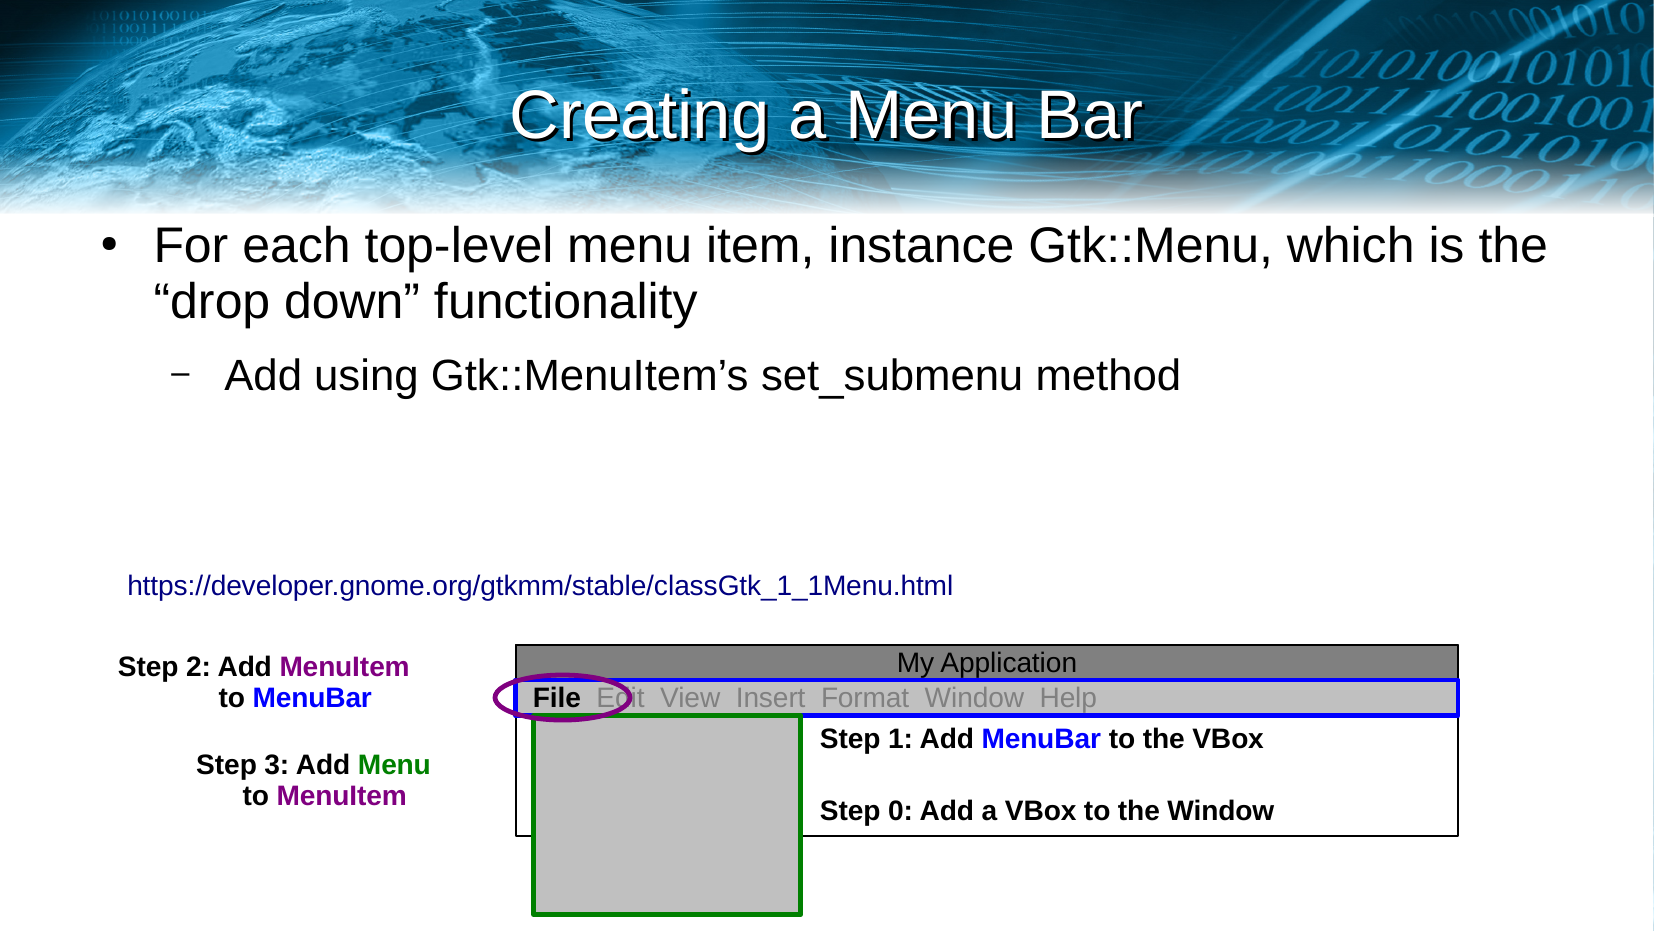

# Creating a Menu Bar
For each top-level menu item, instance Gtk::Menu, which is the “drop down” functionality
Add using Gtk::MenuItem’s set_submenu method
https://developer.gnome.org/gtkmm/stable/classGtk_1_1Menu.html
Step 2: Add MenuItem
 to MenuBar
My Application
File Edit View Insert Format Window Help
Step 1: Add MenuBar to the VBox
Step 3: Add Menu
 to MenuItem
Step 0: Add a VBox to the Window